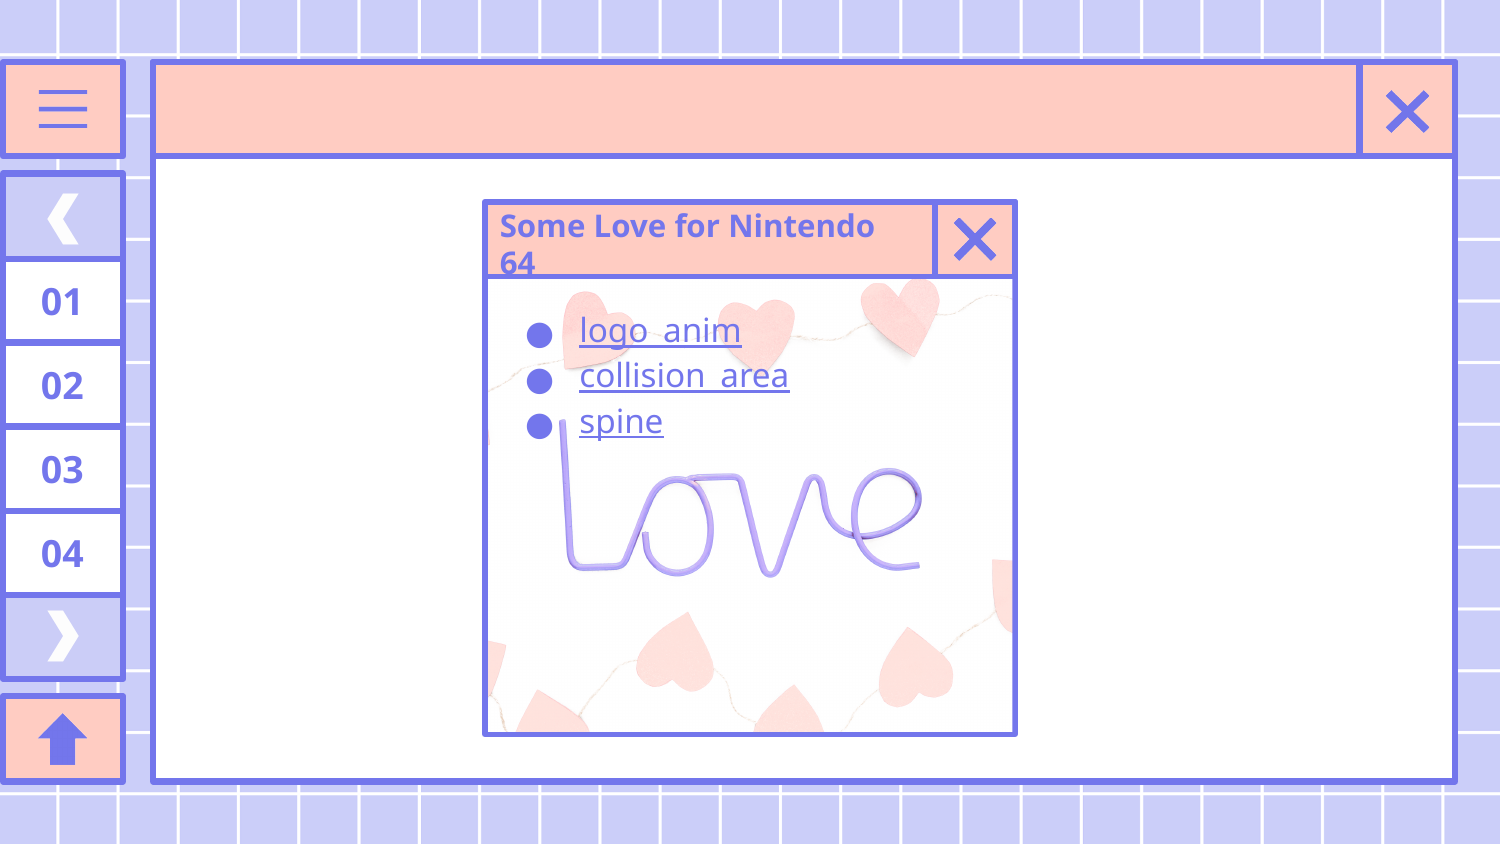

Some Love for Nintendo 64
01
logo_anim
collision_area
spine
02
03
04